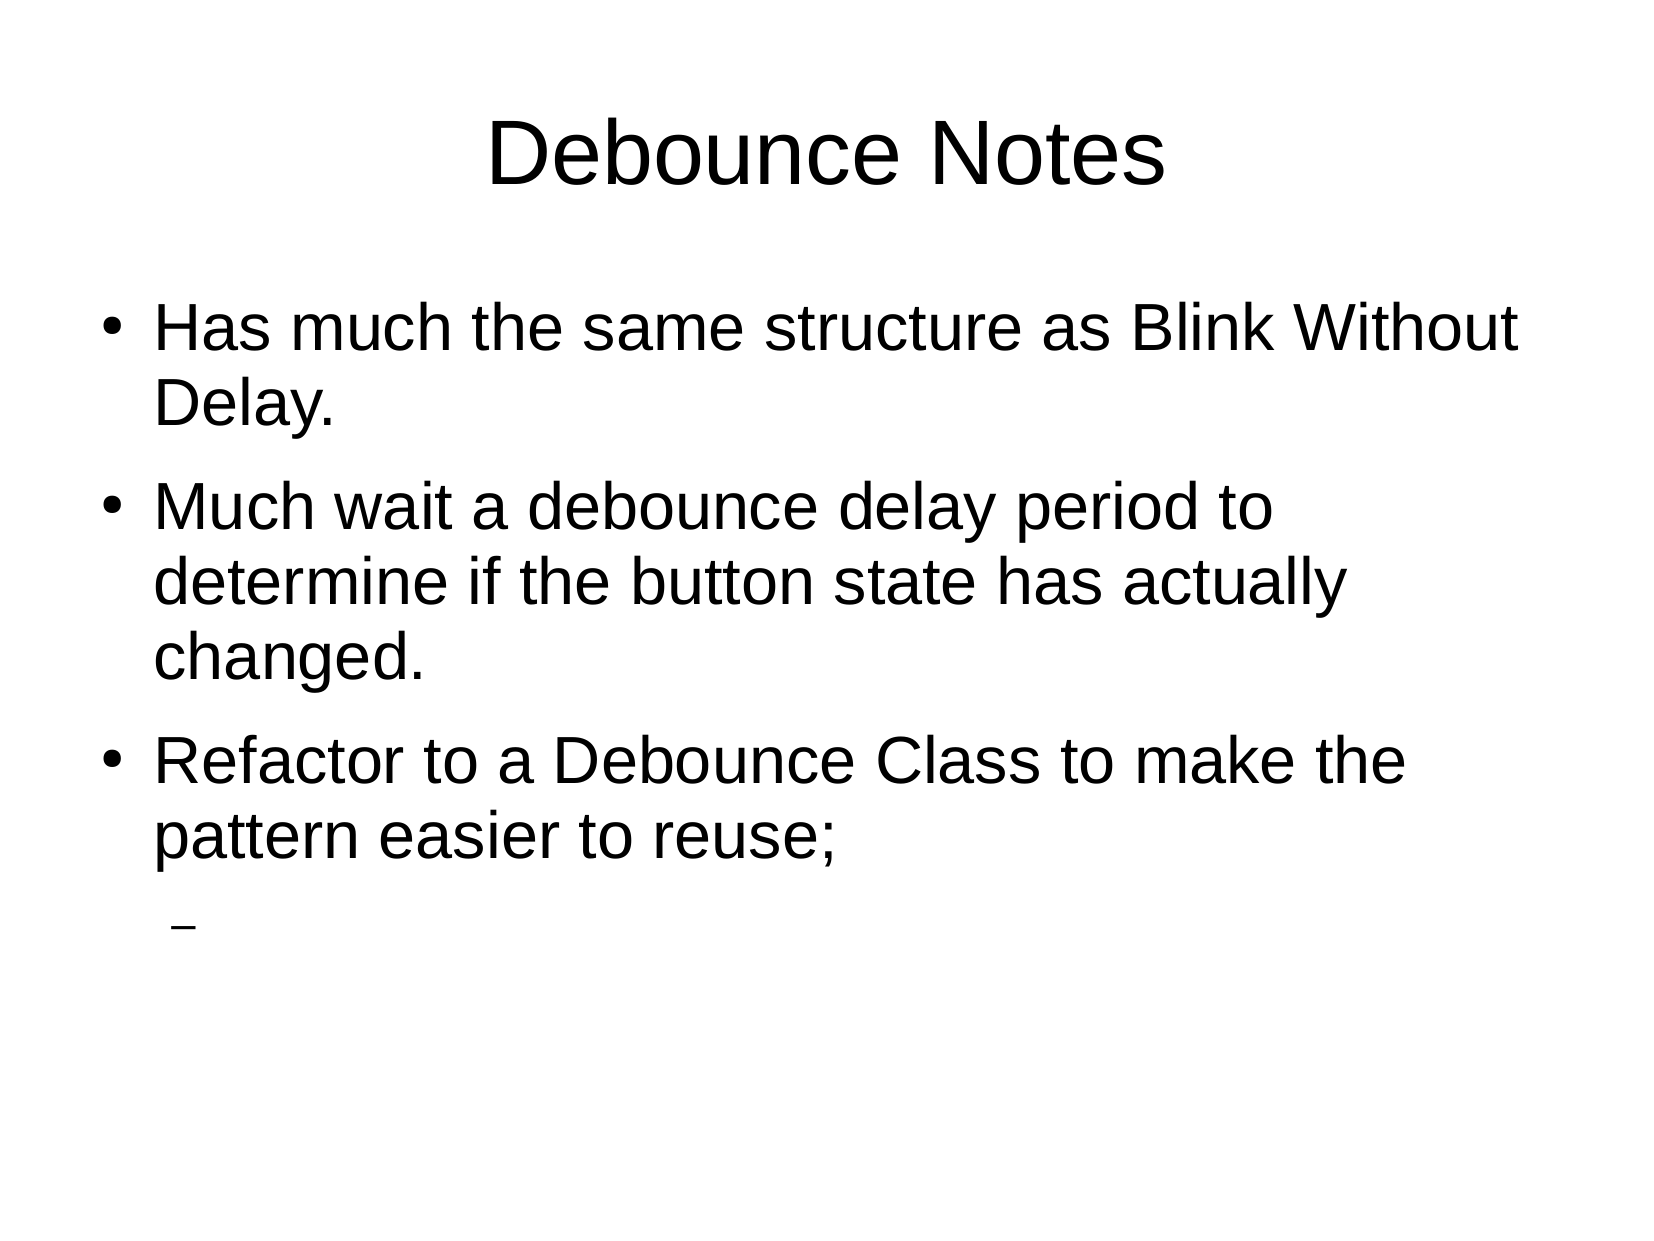

# Debounce Notes
Has much the same structure as Blink Without Delay.
Much wait a debounce delay period to determine if the button state has actually changed.
Refactor to a Debounce Class to make the pattern easier to reuse;